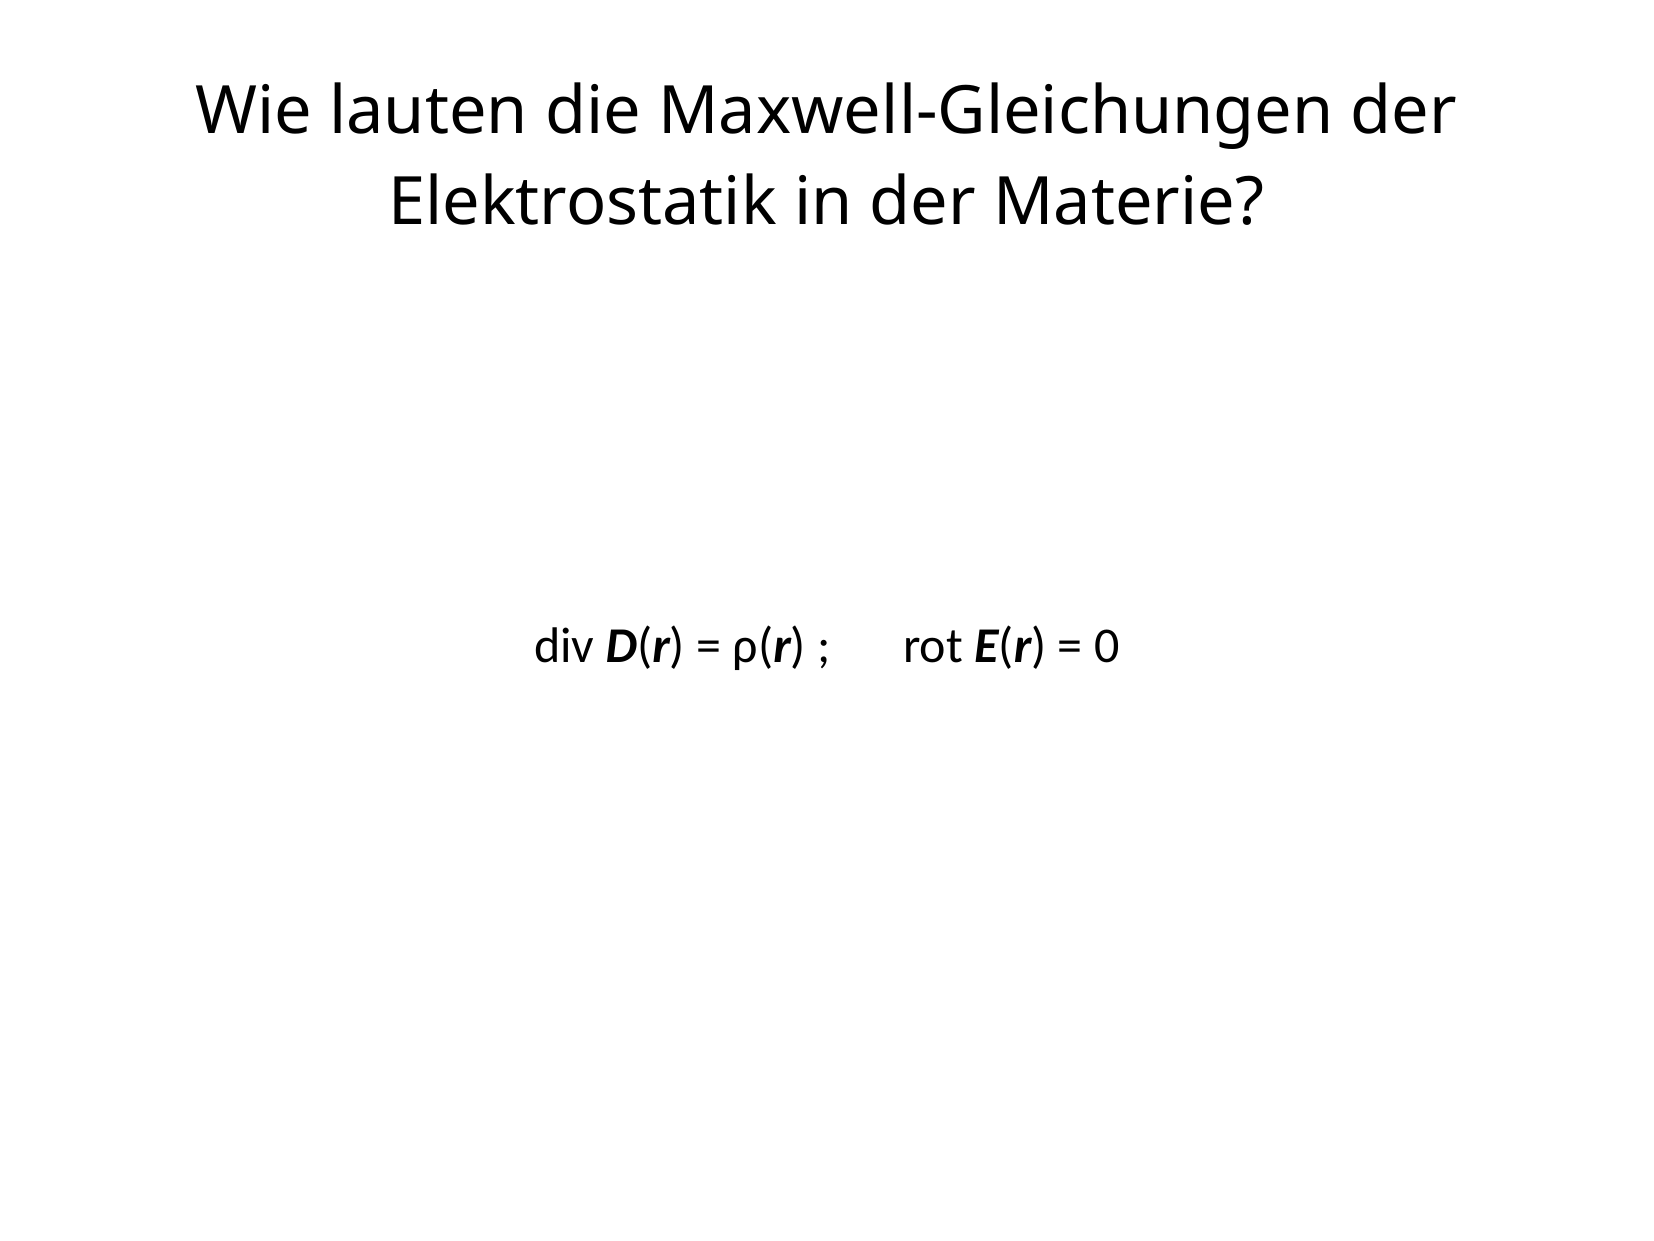

# Wie lauten die Maxwell-Gleichungen der Elektrostatik in der Materie?
div D(r) = ρ(r) ;	rot E(r) = 0